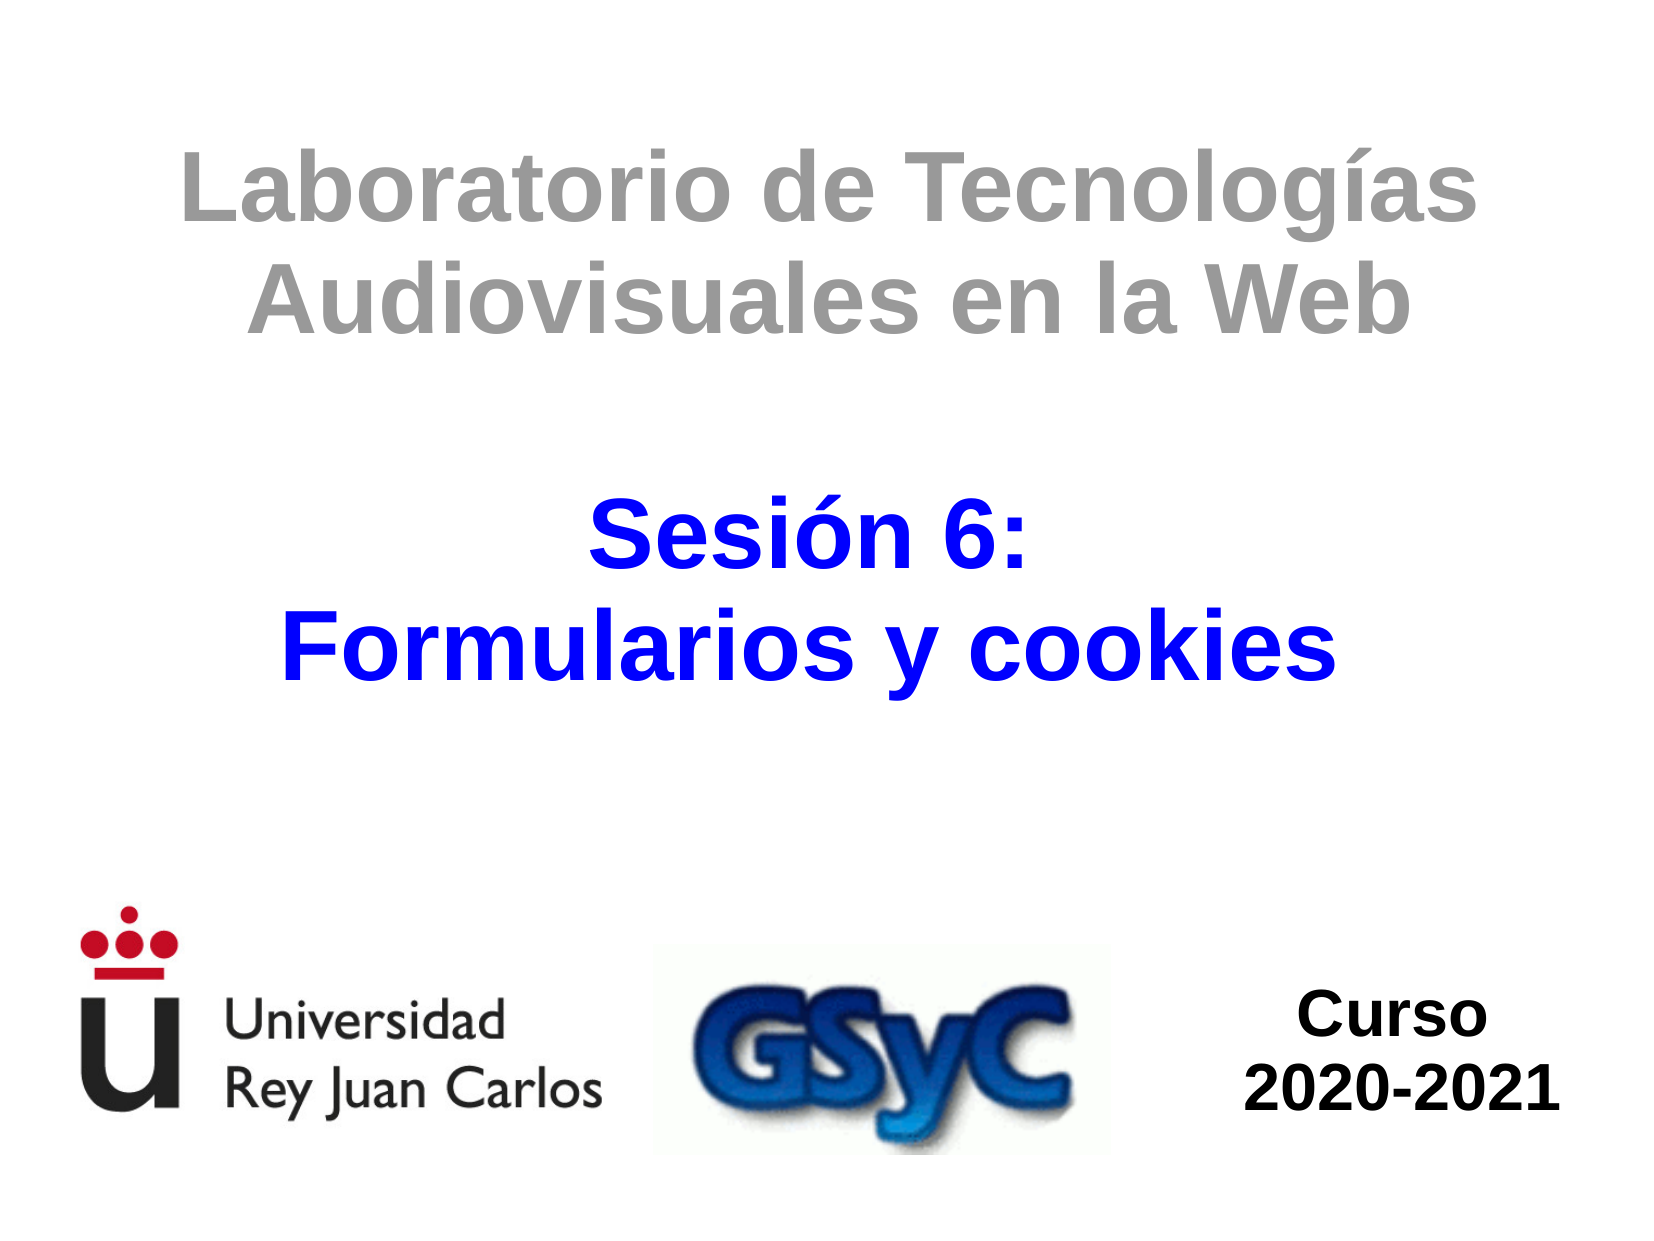

Laboratorio de Tecnologías Audiovisuales en la Web
# Sesión 6: Formularios y cookies
Curso
2020-2021